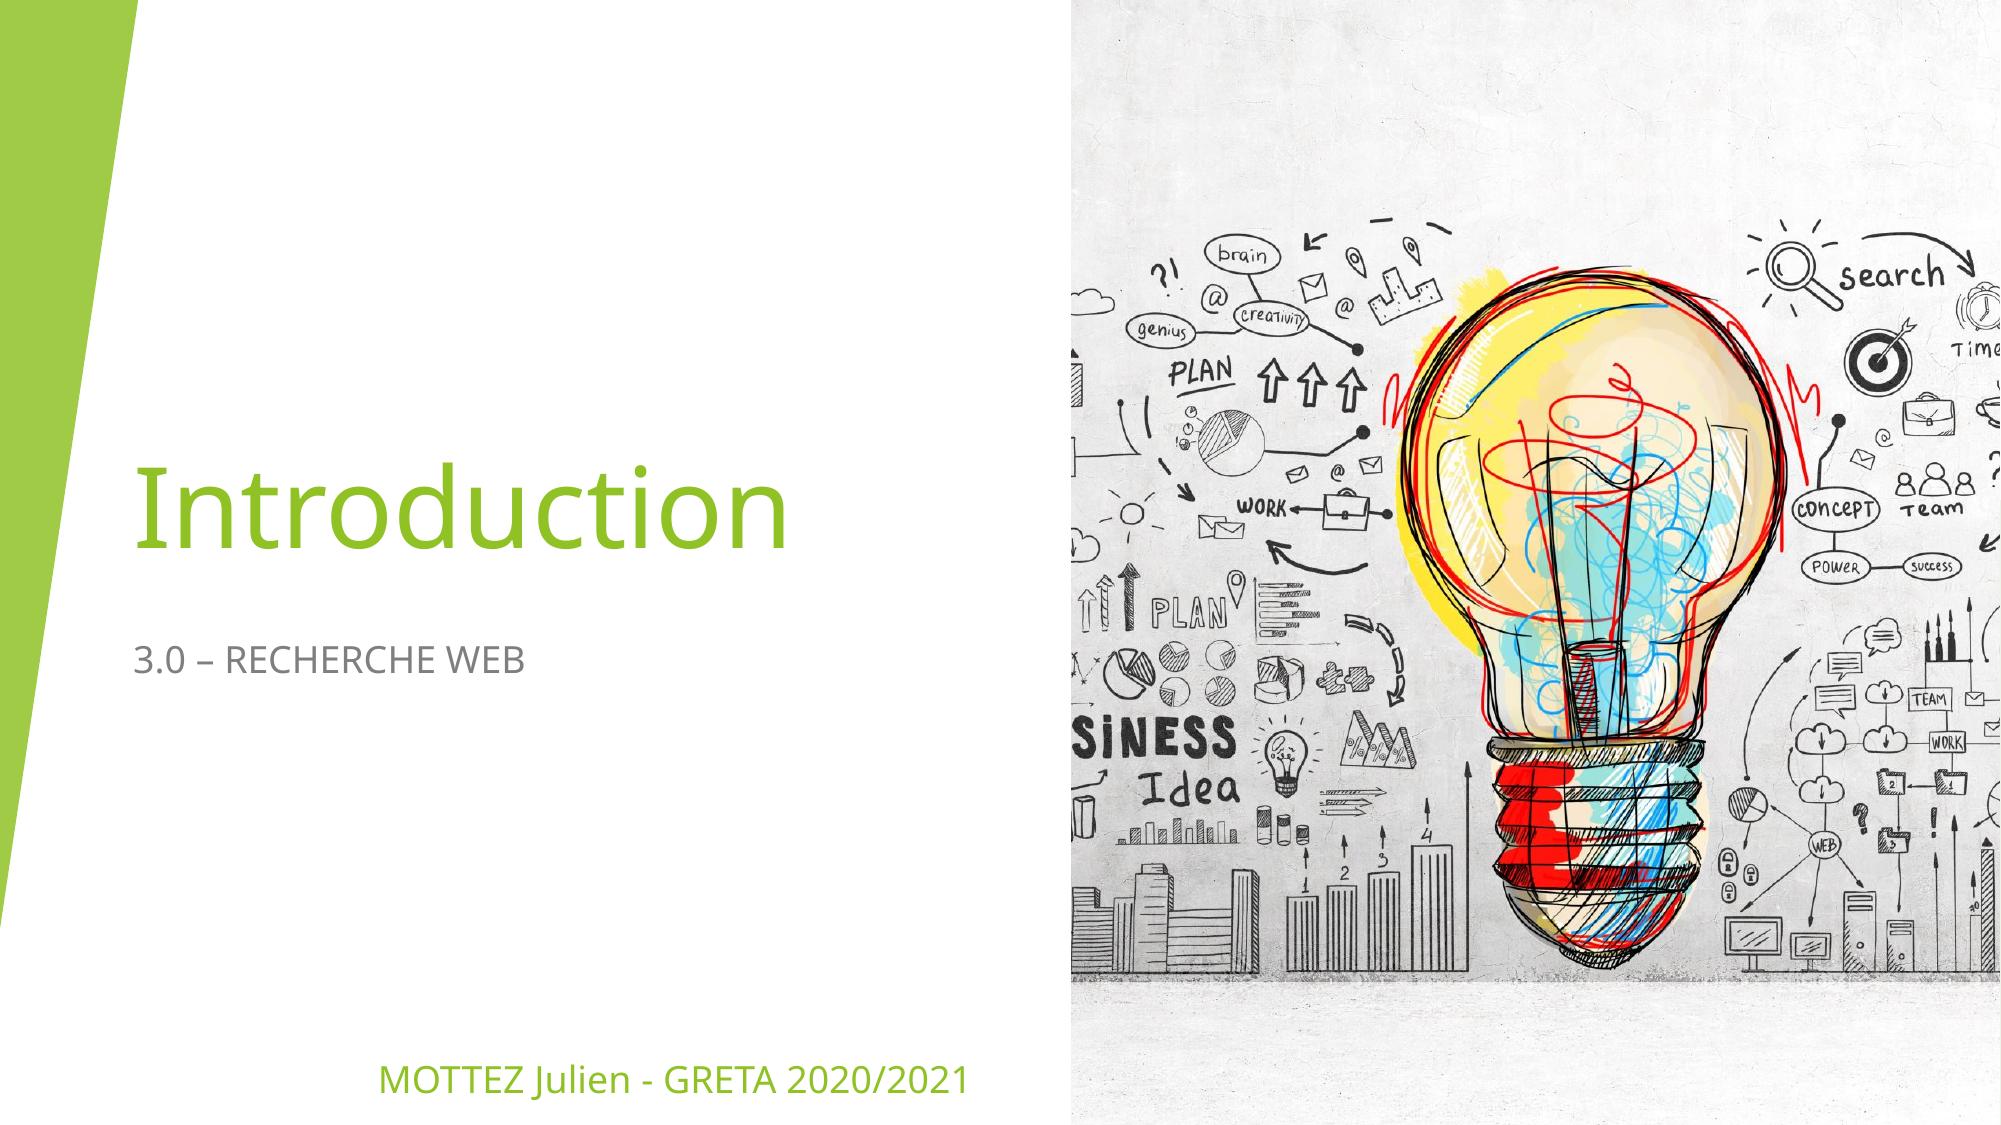

# Introduction
3.0 – RECHERCHE WEB
MOTTEZ Julien - GRETA 2020/2021